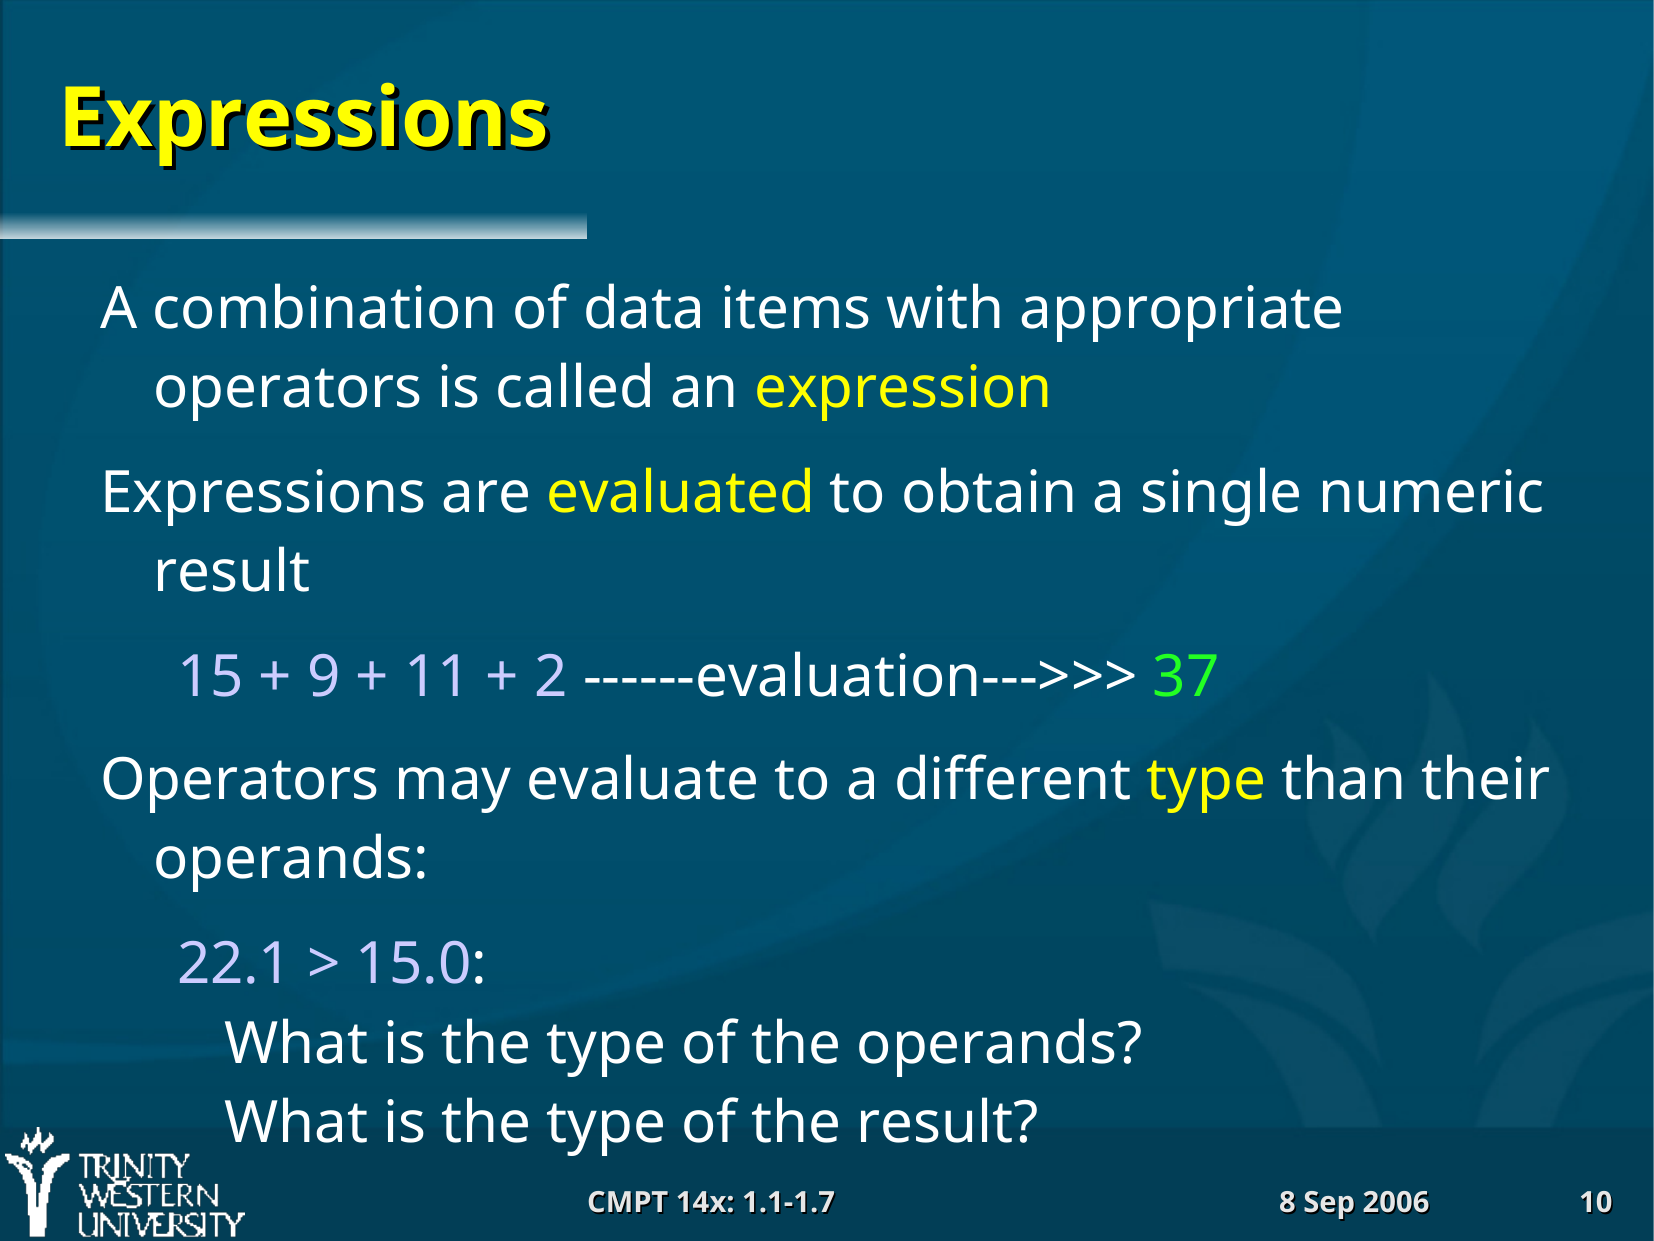

# Expressions
A combination of data items with appropriate operators is called an expression
Expressions are evaluated to obtain a single numeric result
15 + 9 + 11 + 2 ------evaluation--->>> 37
Operators may evaluate to a different type than their operands:
22.1 > 15.0:
What is the type of the operands?
What is the type of the result?
CMPT 14x: 1.1-1.7
8 Sep 2006
10